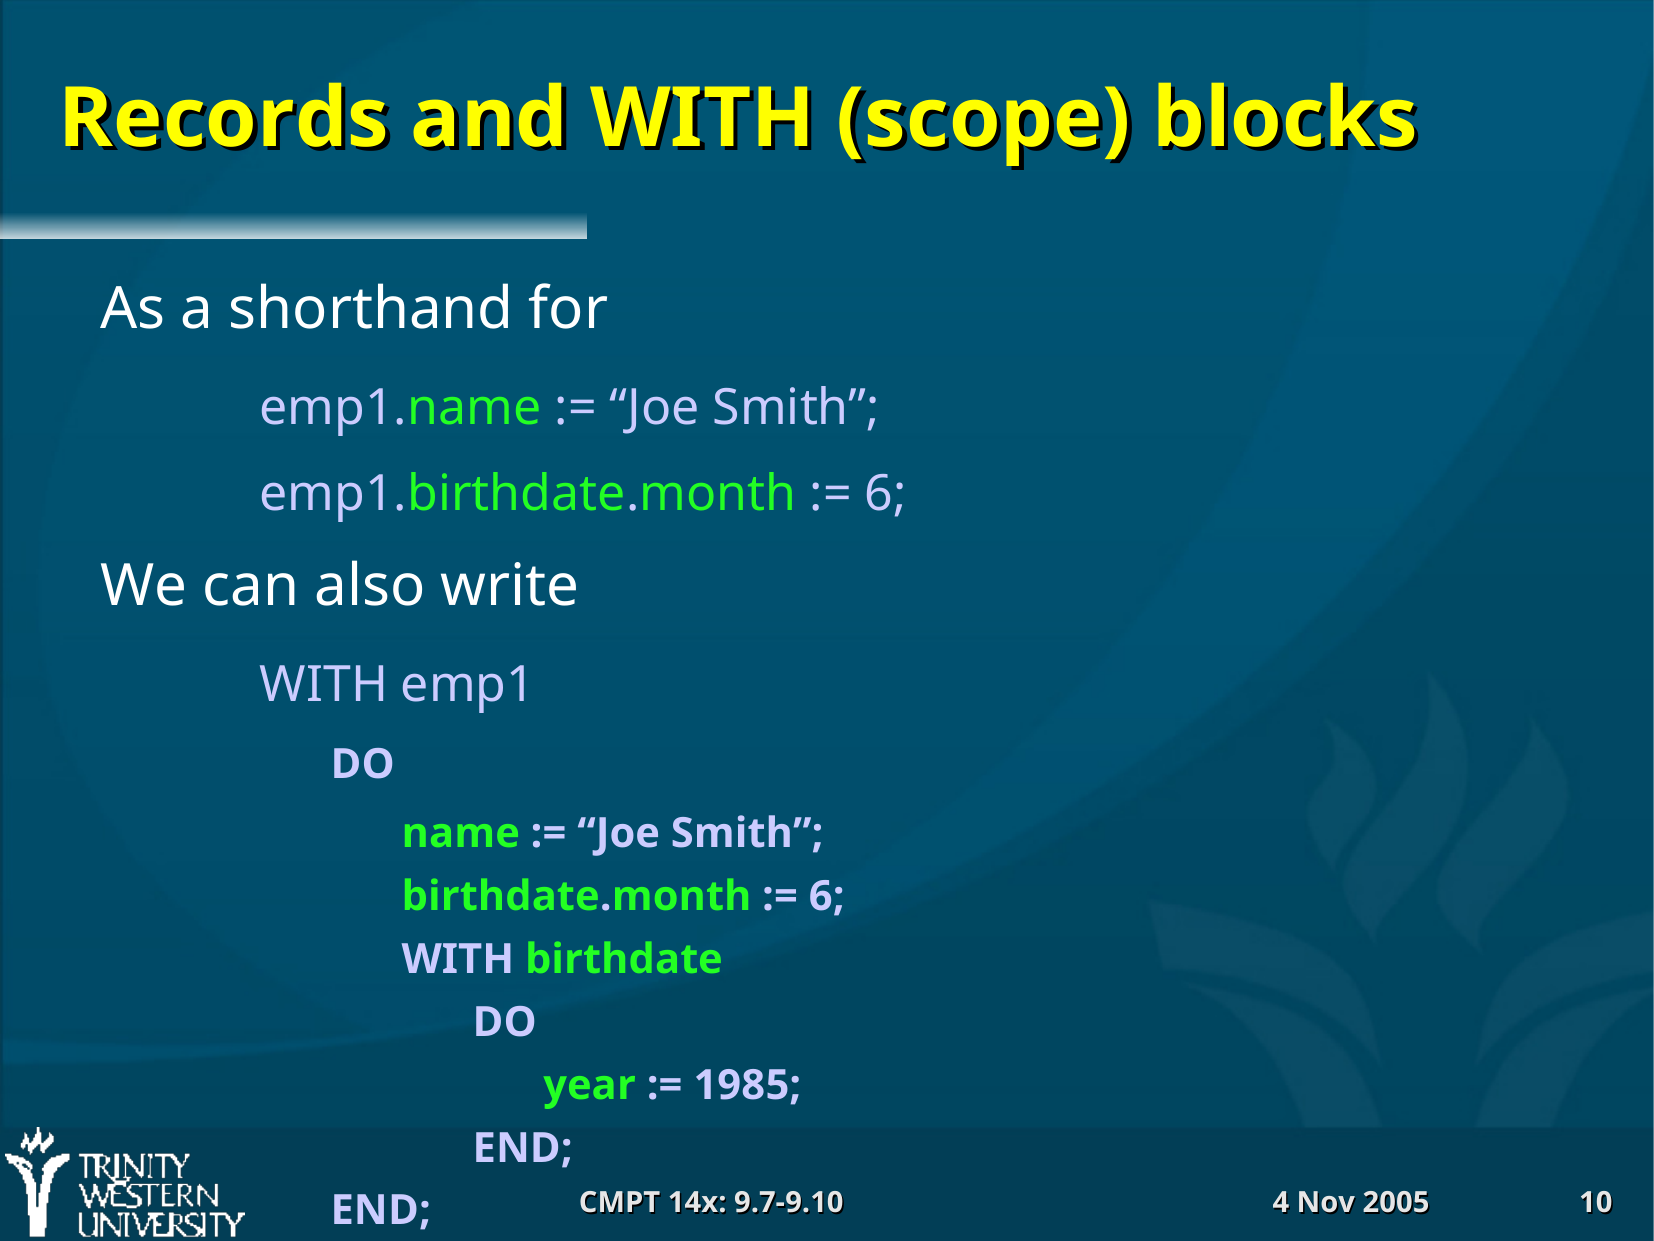

# Records and WITH (scope) blocks
As a shorthand for
emp1.name := “Joe Smith”;
emp1.birthdate.month := 6;
We can also write
WITH emp1
DO
name := “Joe Smith”;
birthdate.month := 6;
WITH birthdate
DO
year := 1985;
END;
END;
CMPT 14x: 9.7-9.10
4 Nov 2005
10